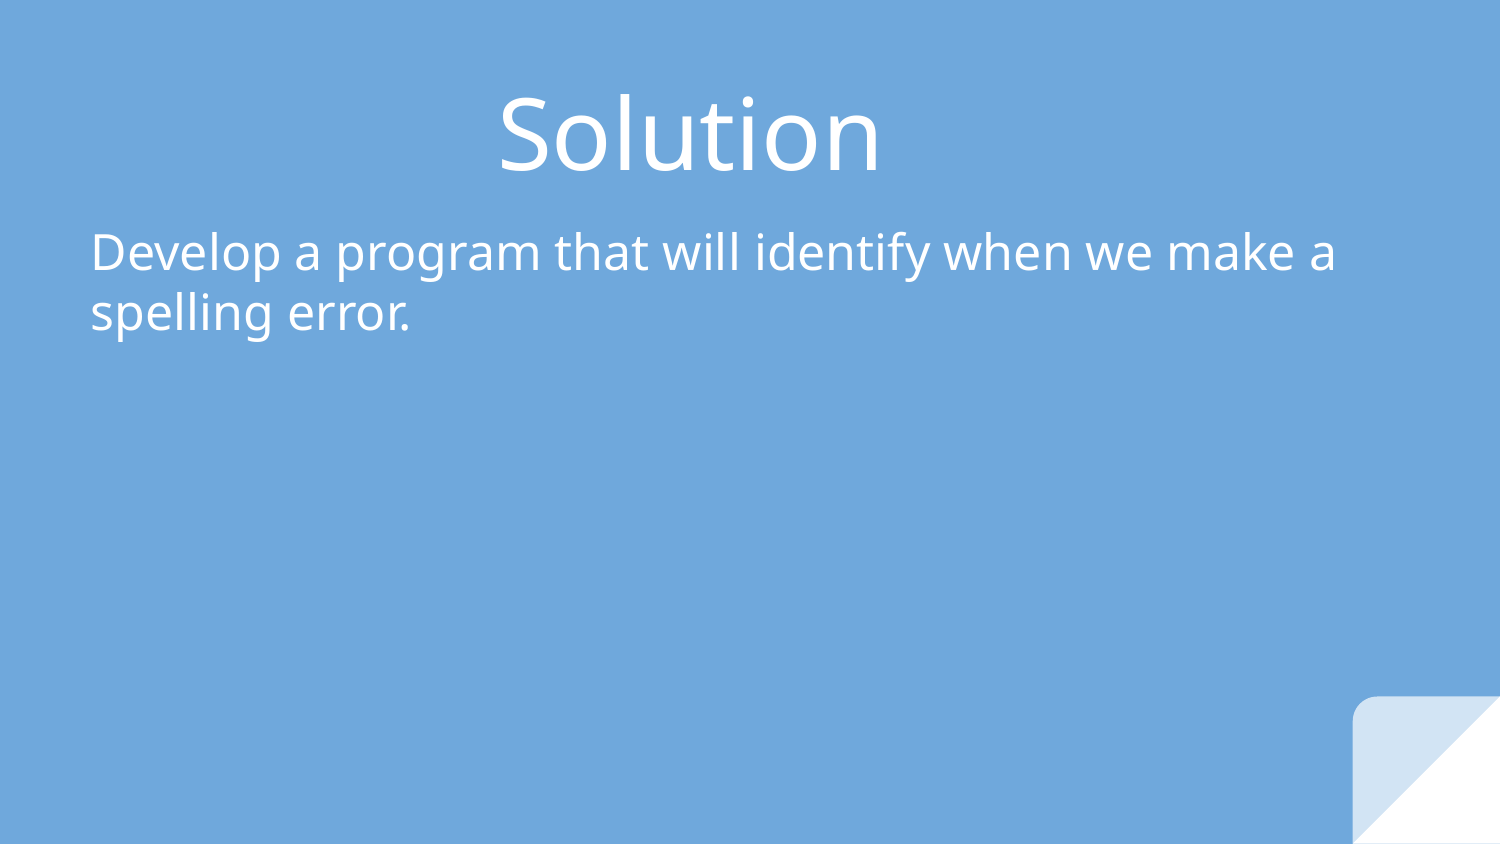

# Solution
Develop a program that will identify when we make a spelling error.